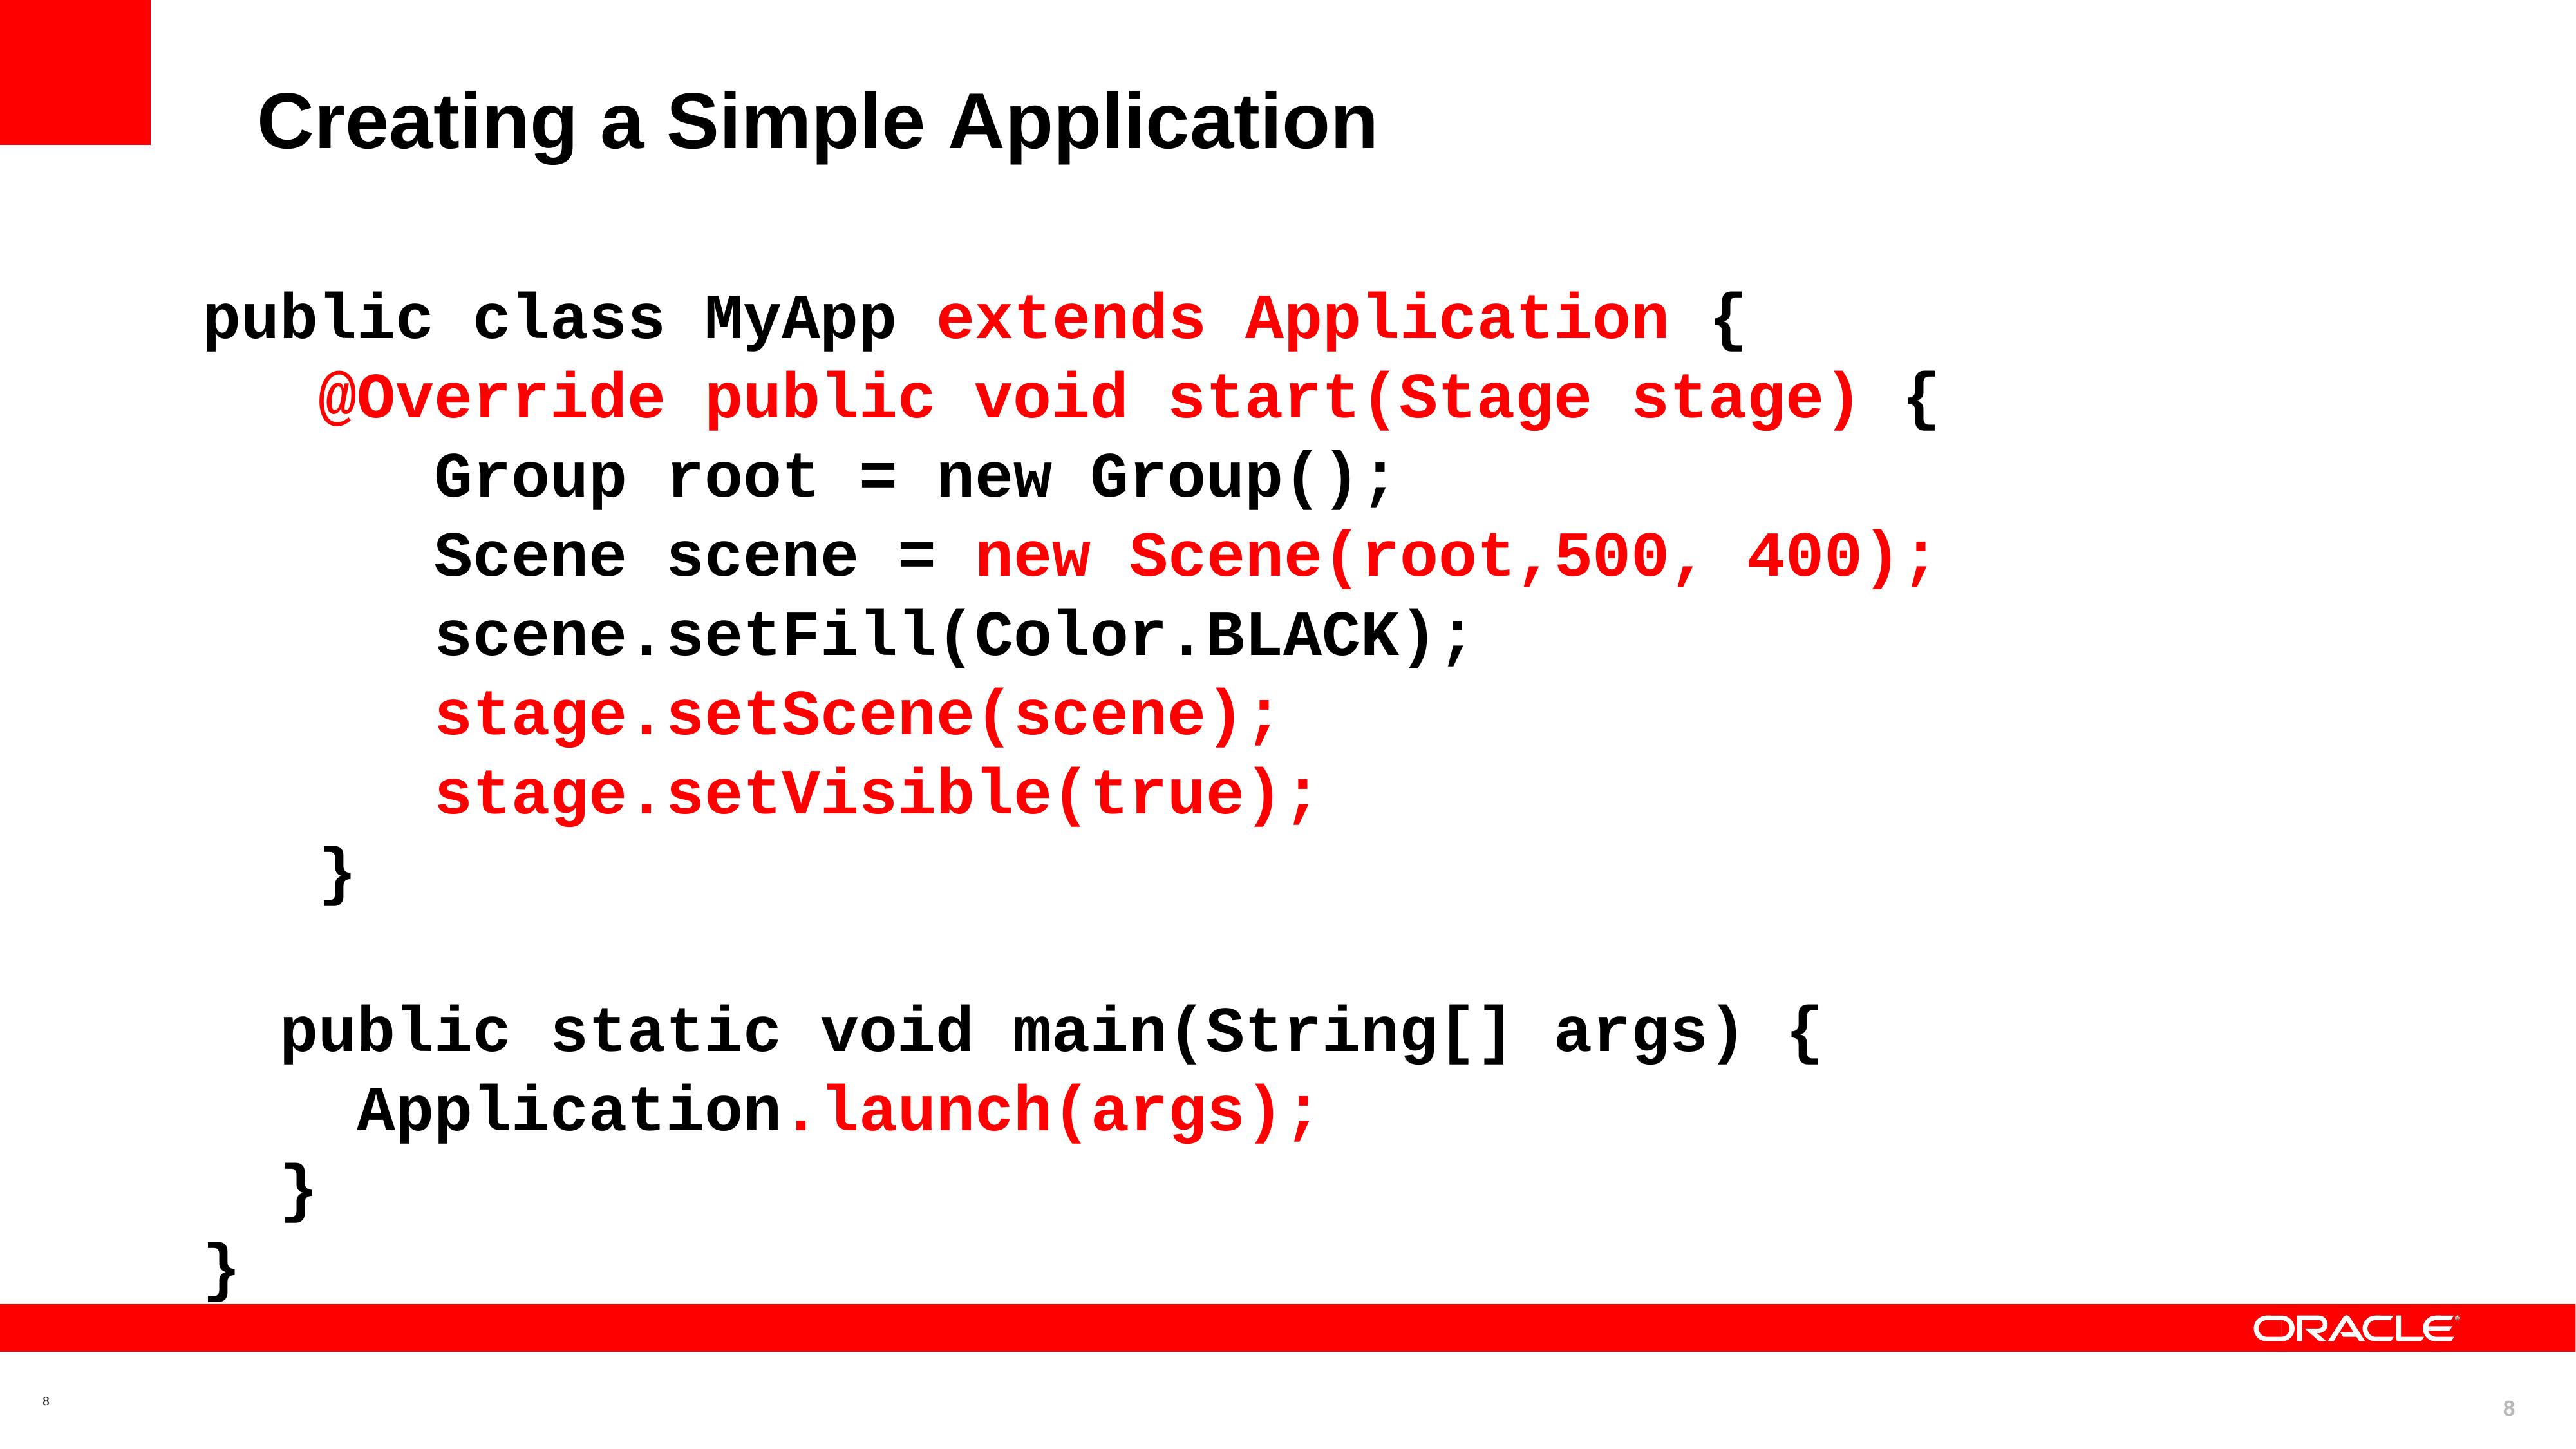

# Creating a Simple Application
public class MyApp extends Application {
 @Override public void start(Stage stage) {
 Group root = new Group();
 Scene scene = new Scene(root,500, 400);
 scene.setFill(Color.BLACK);
 stage.setScene(scene);
 stage.setVisible(true);
 }
 public static void main(String[] args) {
 Application.launch(args);
 }
}